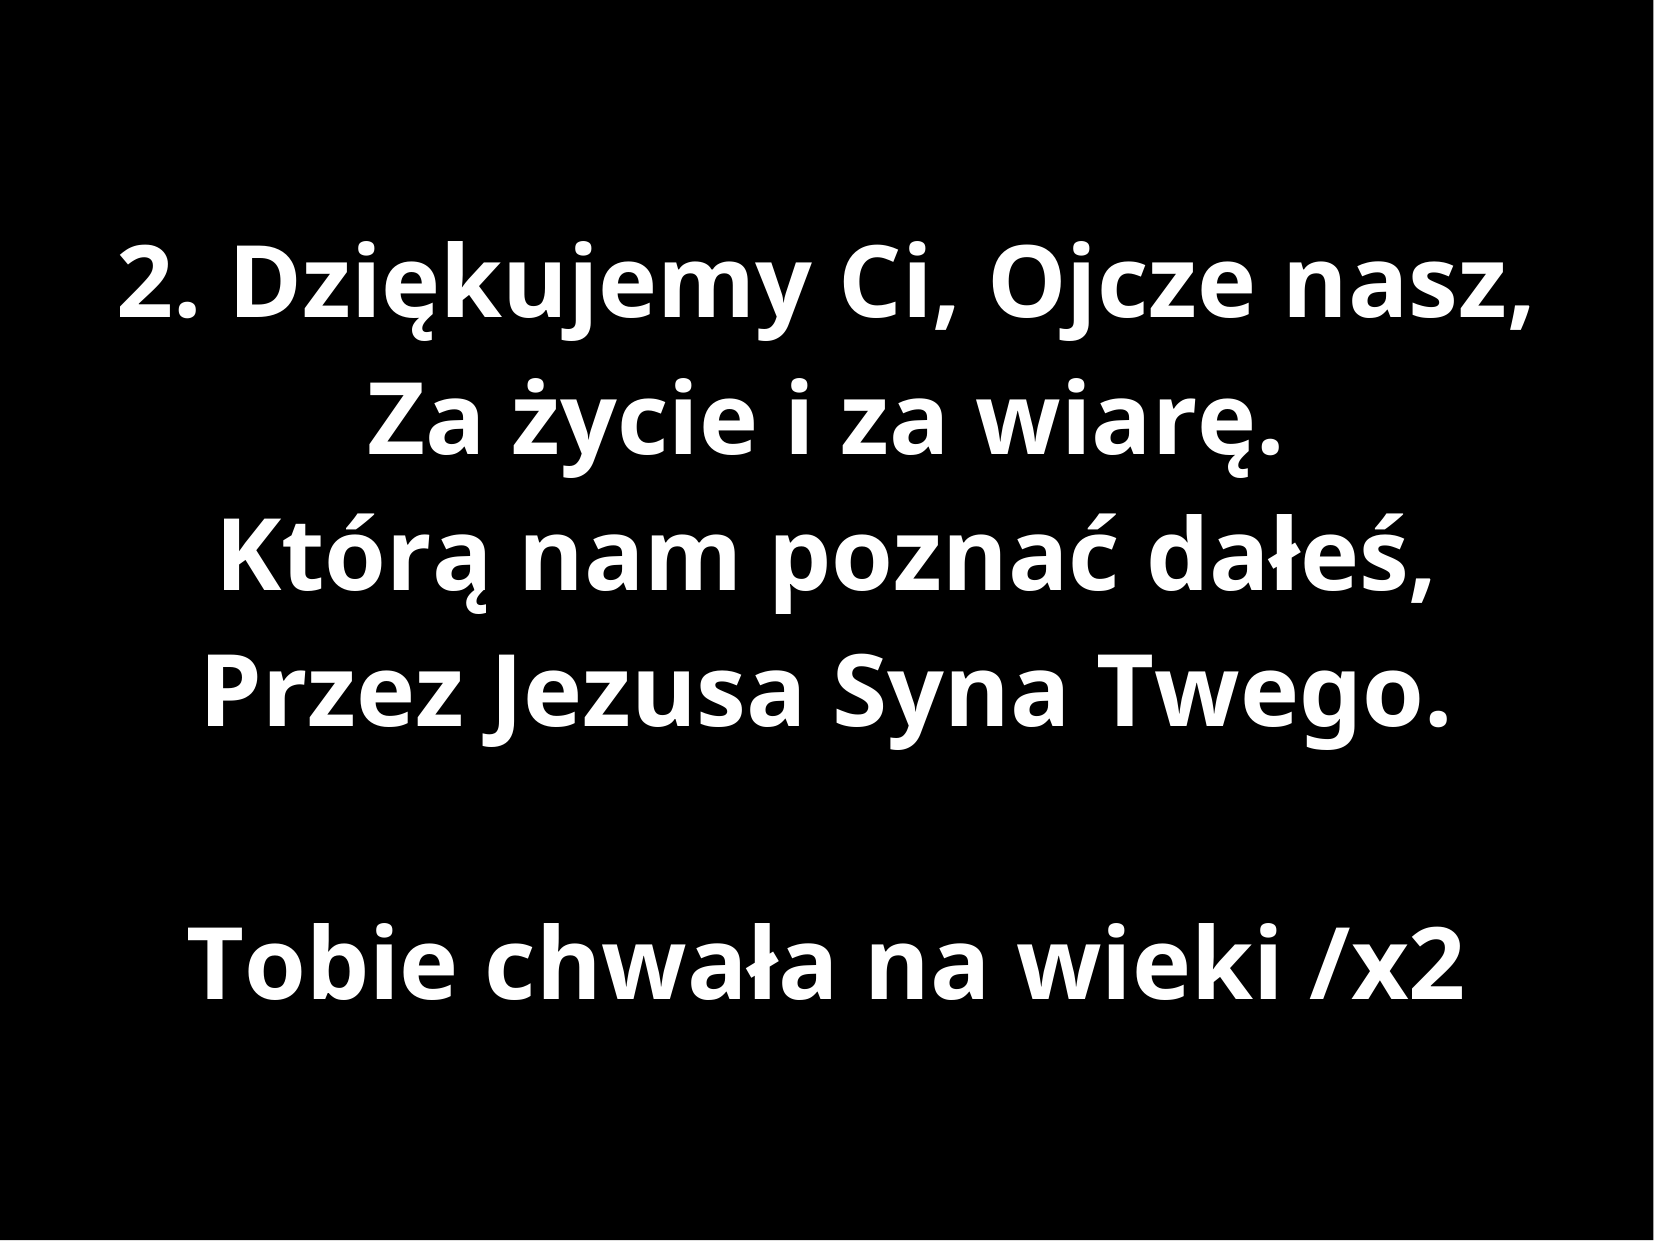

# 2. Dziękujemy Ci, Ojcze nasz, Za życie i za wiarę. Którą nam poznać dałeś, Przez Jezusa Syna Twego. Tobie chwała na wieki /x2